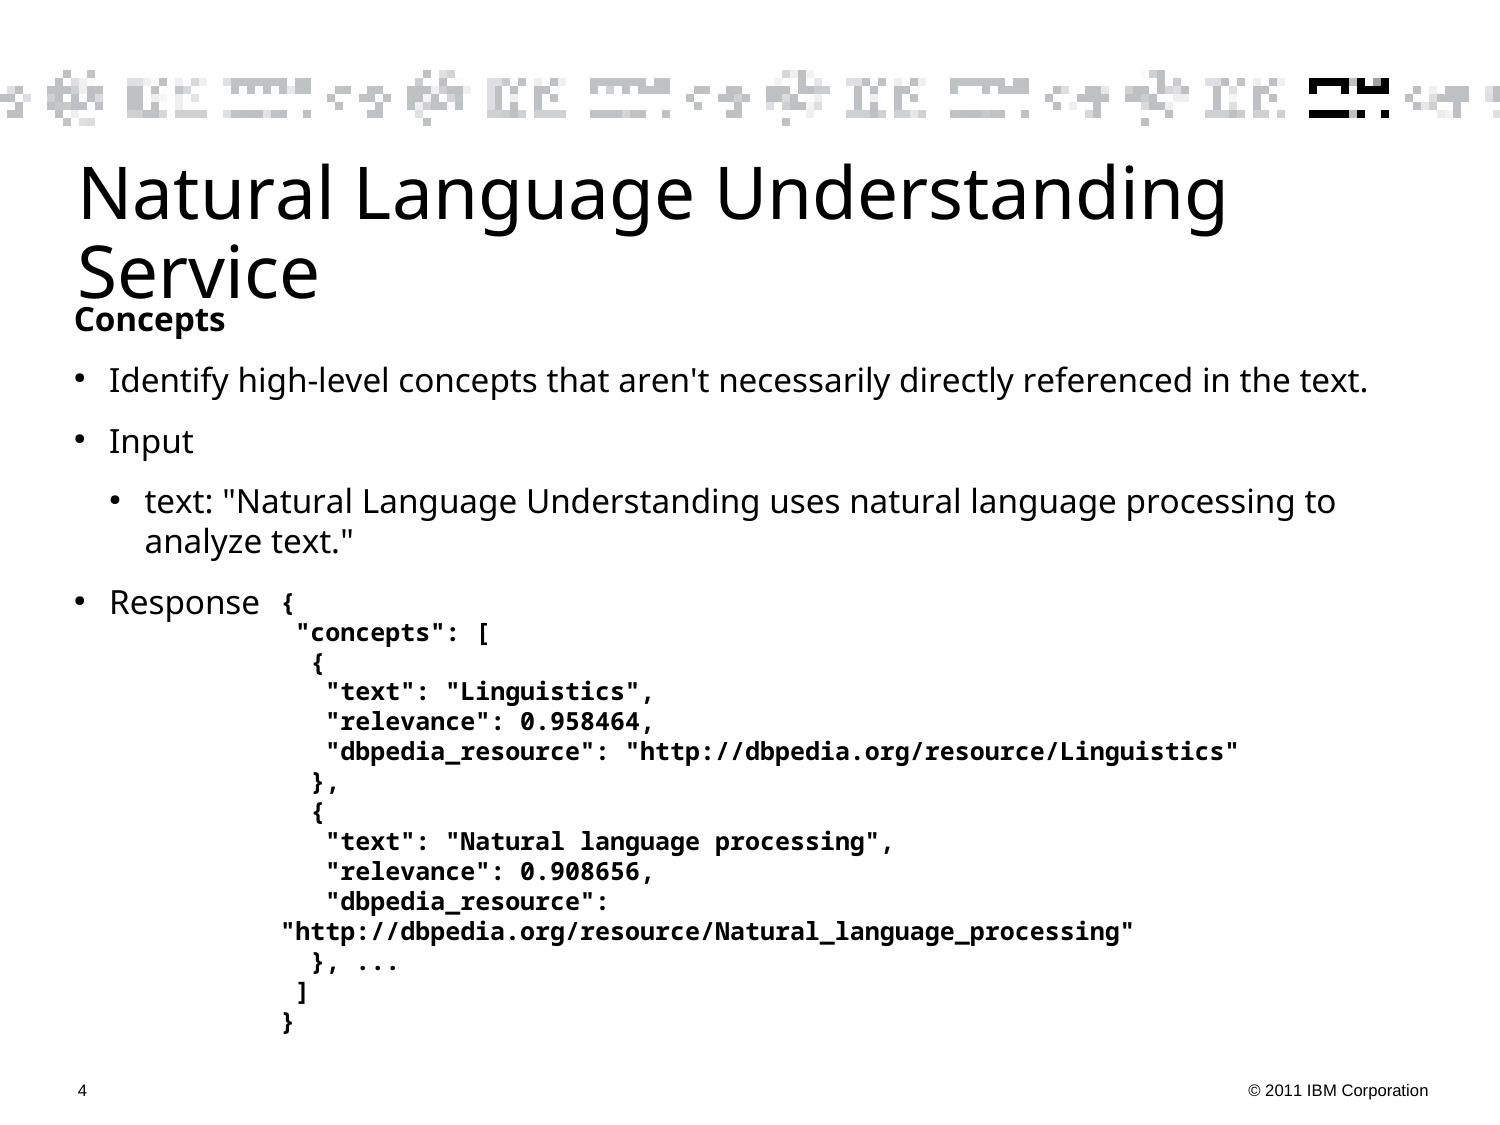

# Natural Language Understanding Service
Concepts
Identify high-level concepts that aren't necessarily directly referenced in the text.
Input
text: "Natural Language Understanding uses natural language processing to analyze text."
Response
{
 "concepts": [
 {
 "text": "Linguistics",
 "relevance": 0.958464,
 "dbpedia_resource": "http://dbpedia.org/resource/Linguistics"
 },
 {
 "text": "Natural language processing",
 "relevance": 0.908656,
 "dbpedia_resource": "http://dbpedia.org/resource/Natural_language_processing"
 }, ...
 ]
}
4